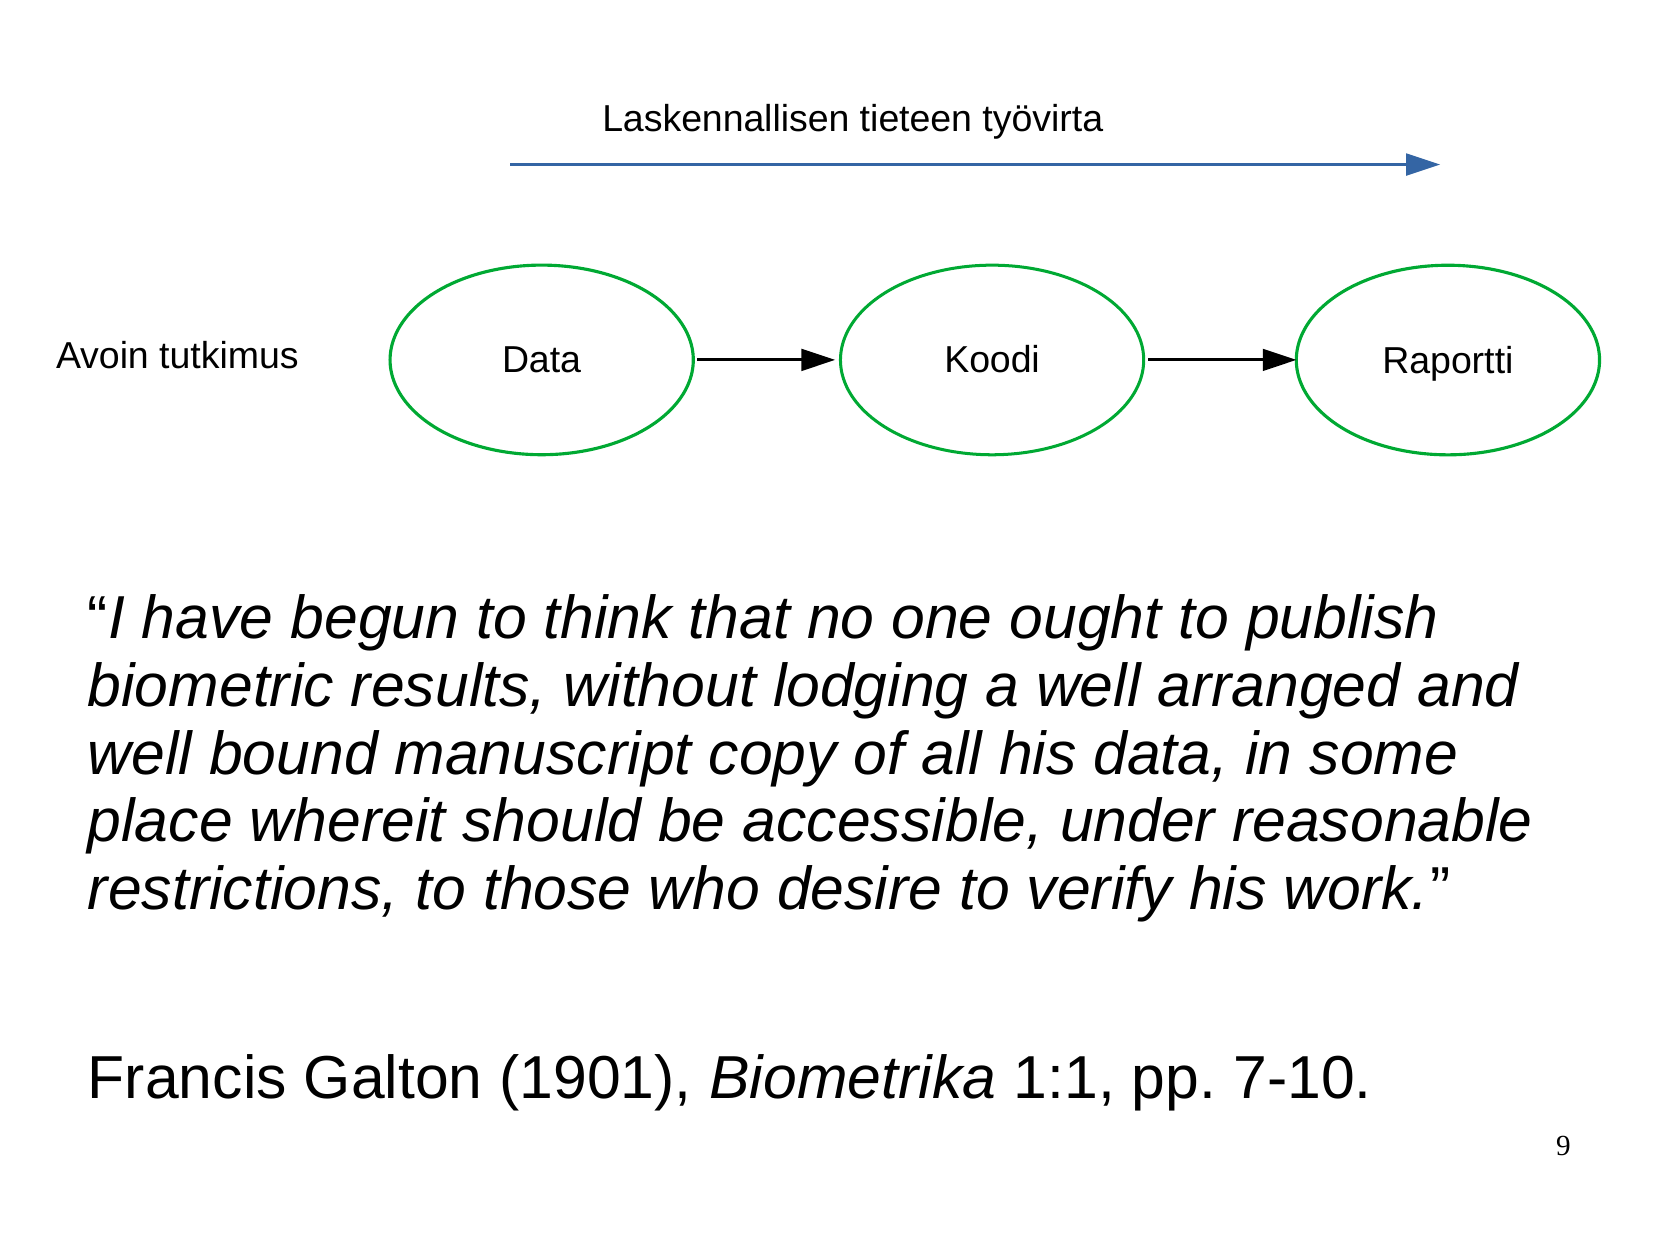

Laskennallisen tieteen työvirta
Data
Koodi
Raportti
Avoin tutkimus
# “I have begun to think that no one ought to publish biometric results, without lodging a well arranged and well bound manuscript copy of all his data, in some place whereit should be accessible, under reasonable restrictions, to those who desire to verify his work.”
Francis Galton (1901), Biometrika 1:1, pp. 7-10.
9